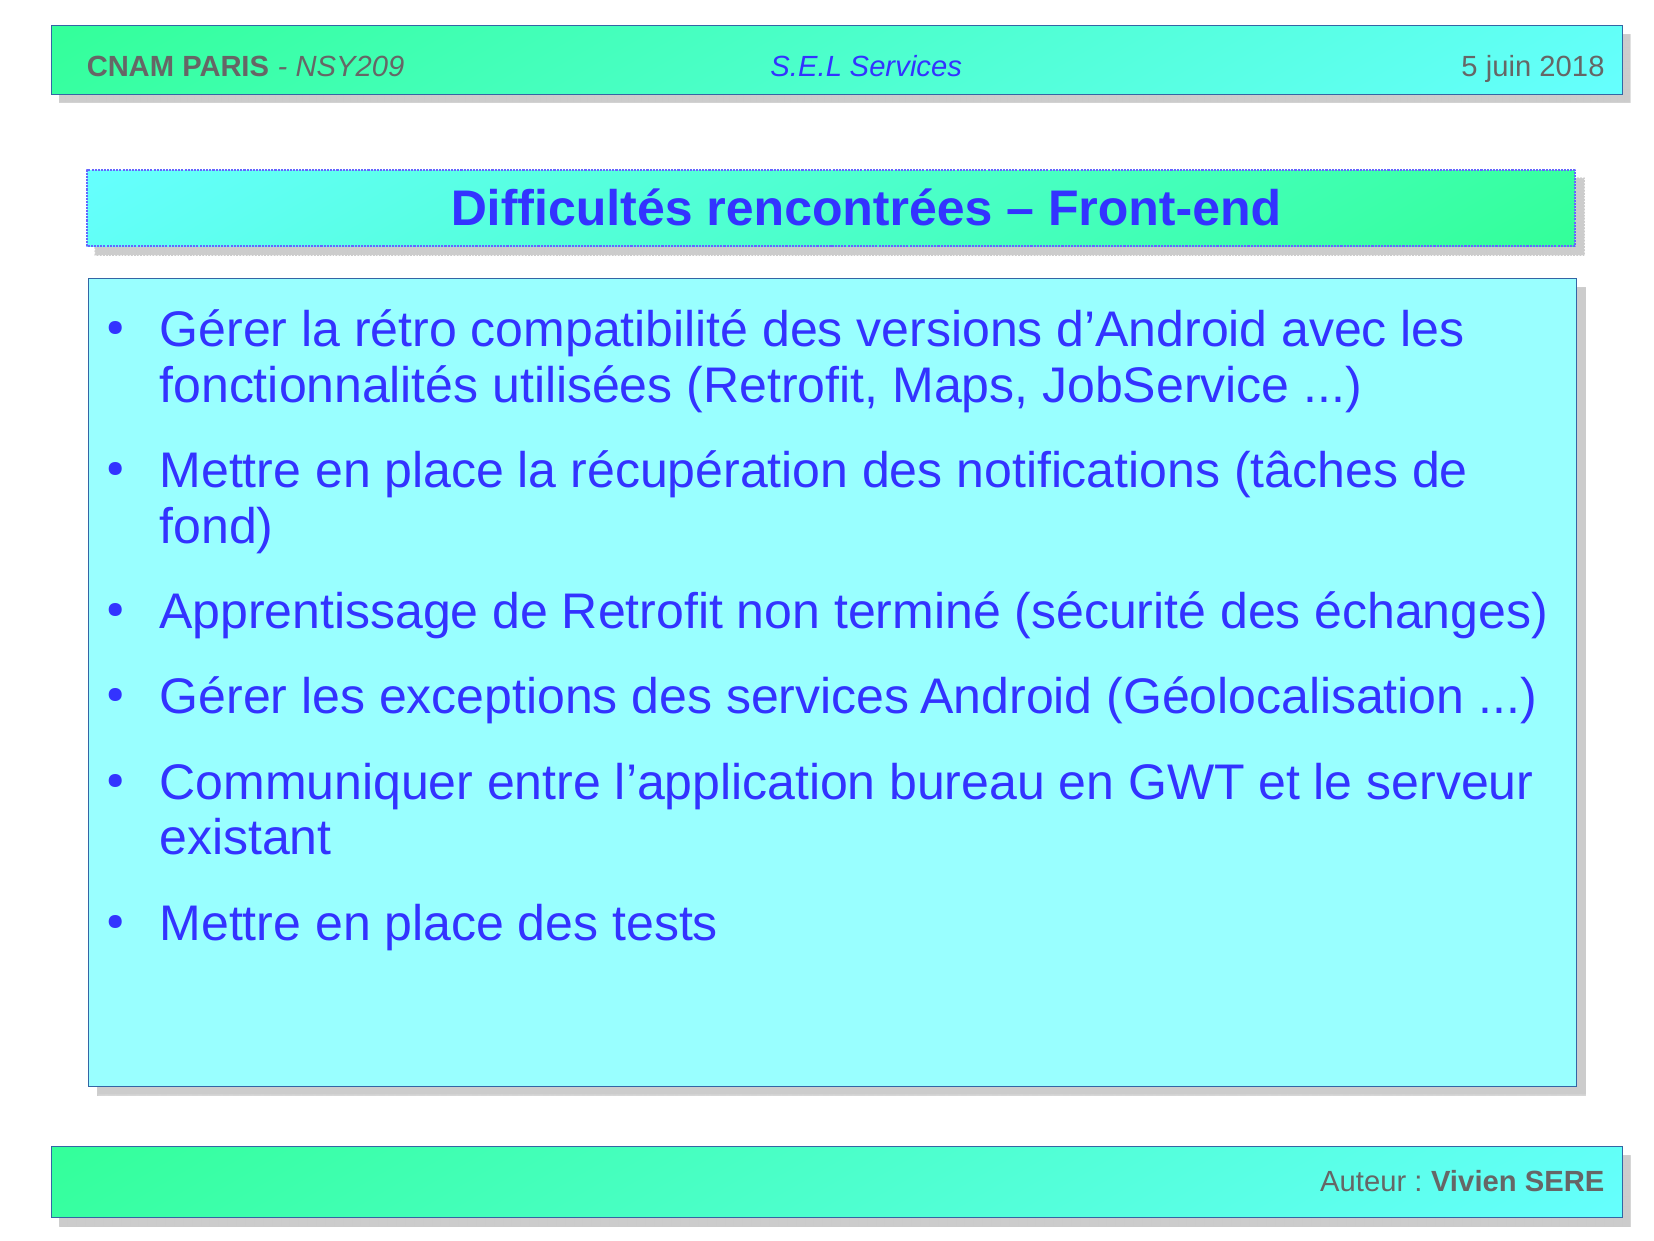

# CNAM PARIS - NSY209
S.E.L Services
5 juin 2018
Difficultés rencontrées – Front-end
Gérer la rétro compatibilité des versions d’Android avec les fonctionnalités utilisées (Retrofit, Maps, JobService ...)
Mettre en place la récupération des notifications (tâches de fond)
Apprentissage de Retrofit non terminé (sécurité des échanges)
Gérer les exceptions des services Android (Géolocalisation ...)
Communiquer entre l’application bureau en GWT et le serveur existant
Mettre en place des tests
Auteur : Vivien SERE